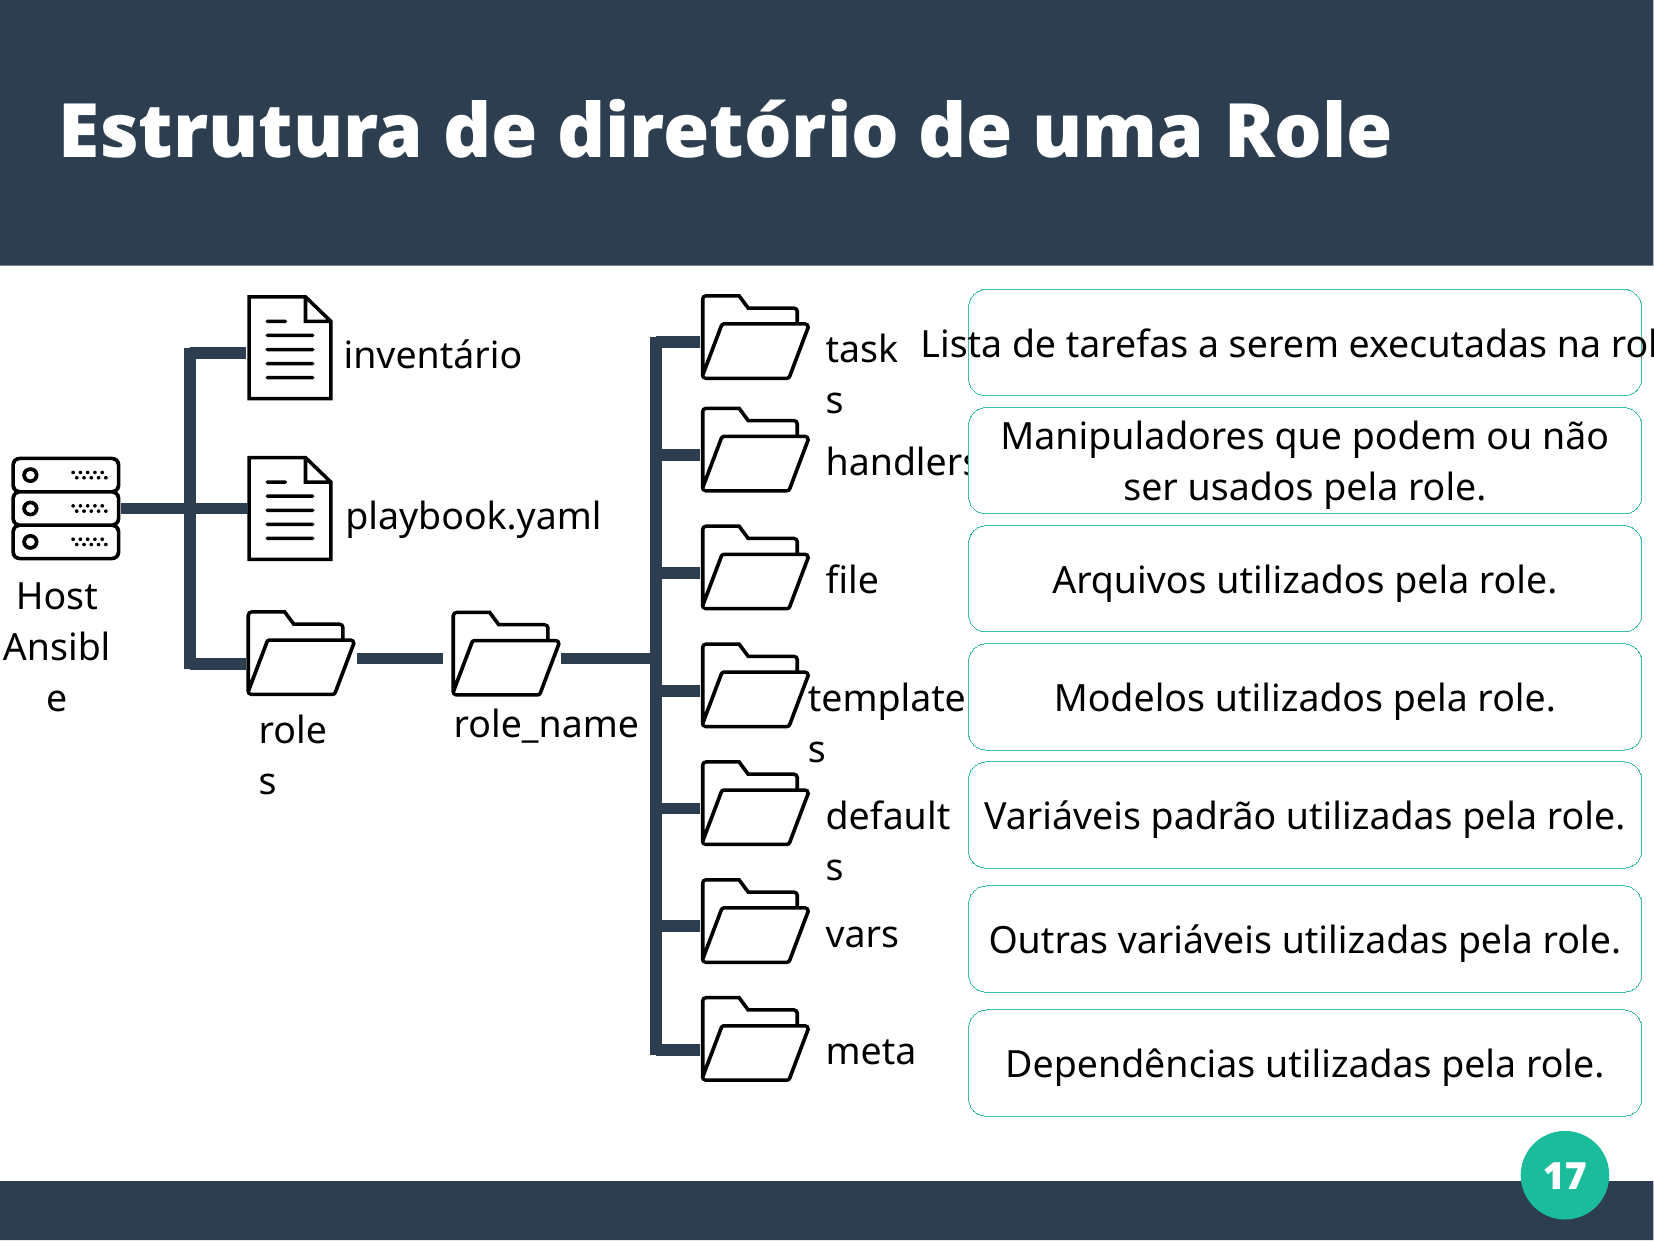

# Estrutura de diretório de uma Role
Lista de tarefas a serem executadas na role.
tasks
inventário
Manipuladores que podem ou não
ser usados pela role.
handlers
playbook.yaml
Arquivos utilizados pela role.
file
Host
Ansible
Modelos utilizados pela role.
templates
role_name
roles
Variáveis padrão utilizadas pela role.
defaults
Outras variáveis utilizadas pela role.
vars
Dependências utilizadas pela role.
meta
17